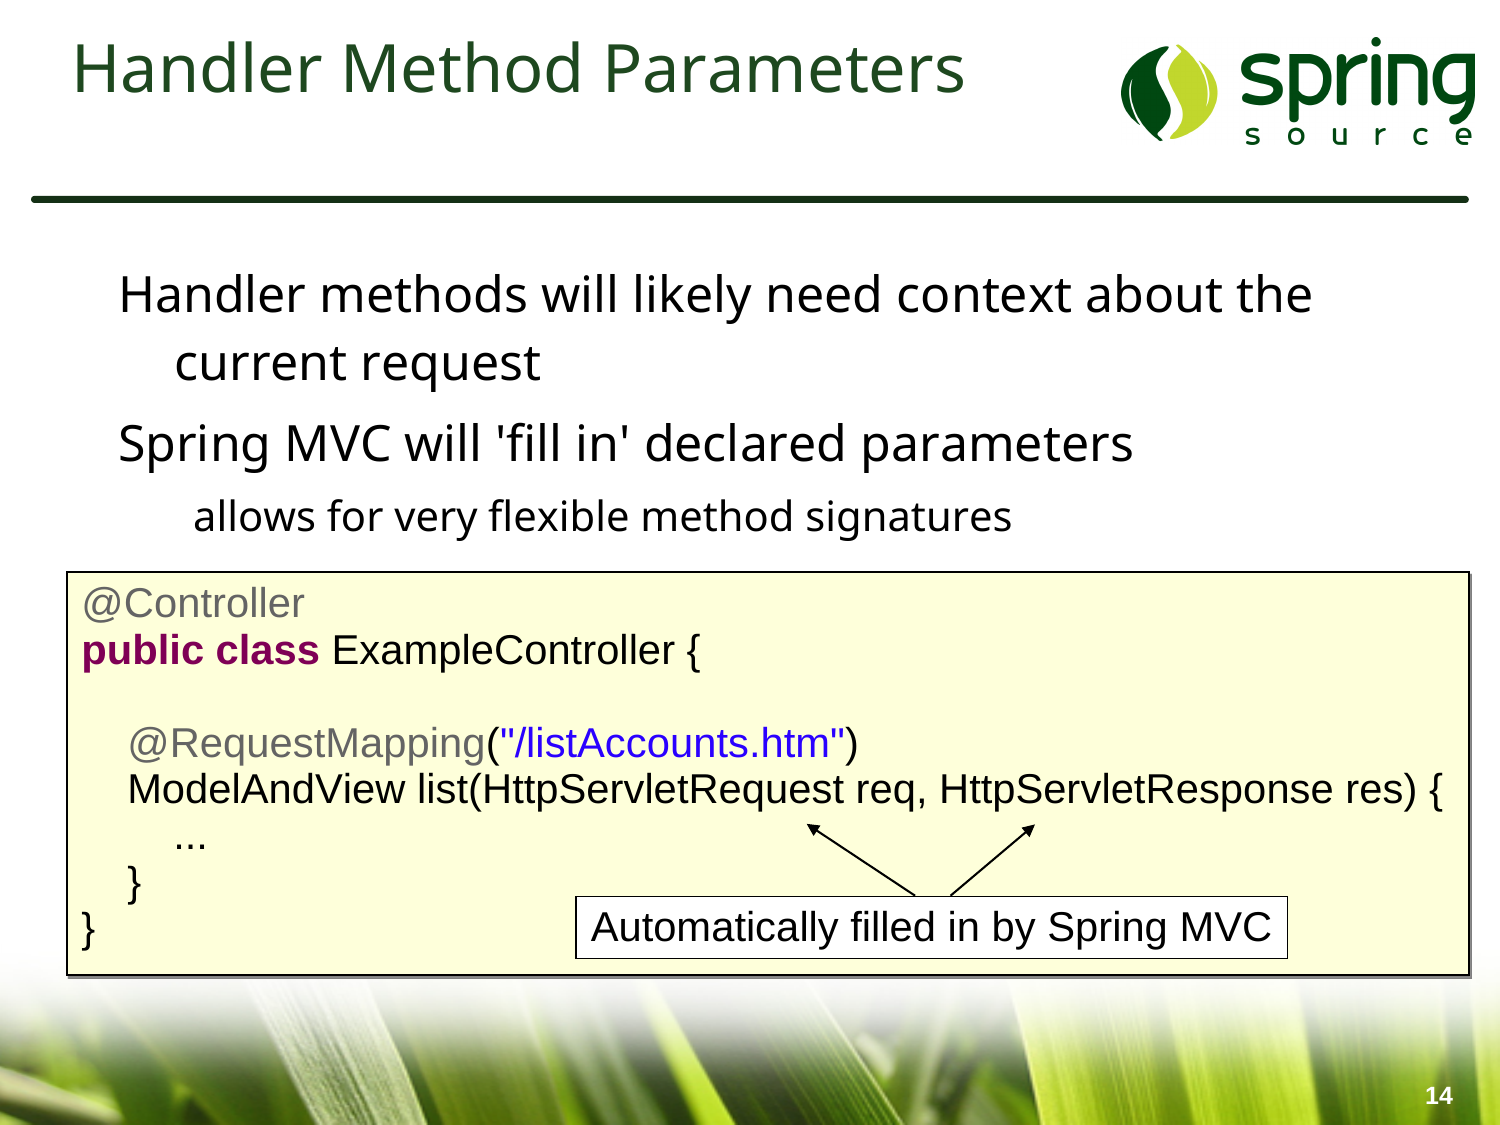

# Handler Method Parameters
Handler methods will likely need context about the current request
Spring MVC will 'fill in' declared parameters
allows for very flexible method signatures
@Controller
public class ExampleController {
 @RequestMapping("/listAccounts.htm")
 ModelAndView list(HttpServletRequest req, HttpServletResponse res) {
 ...
 }
}
Automatically filled in by Spring MVC